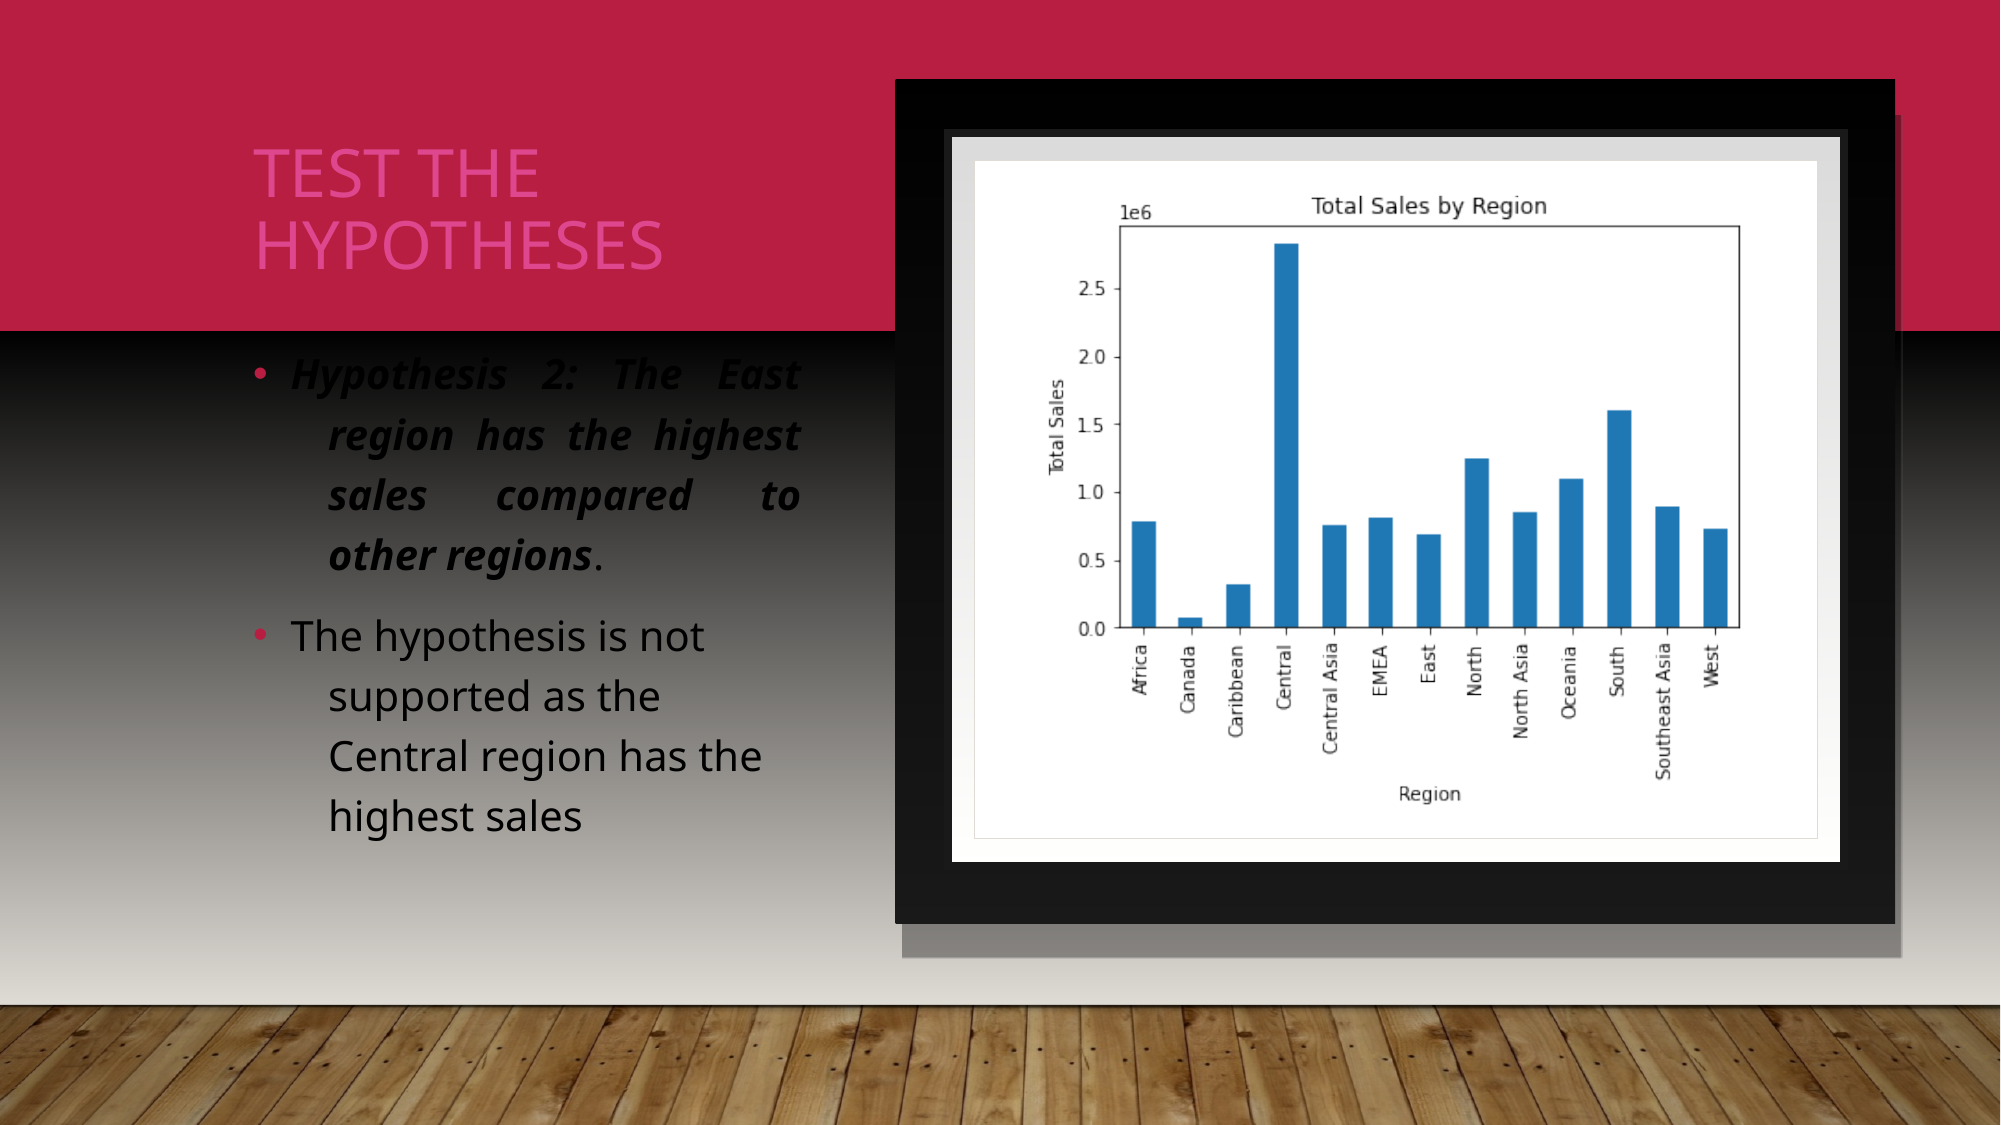

# Test the hypotheses
Hypothesis 2: The East region has the highest sales compared to other regions.
The hypothesis is not supported as the Central region has the highest sales